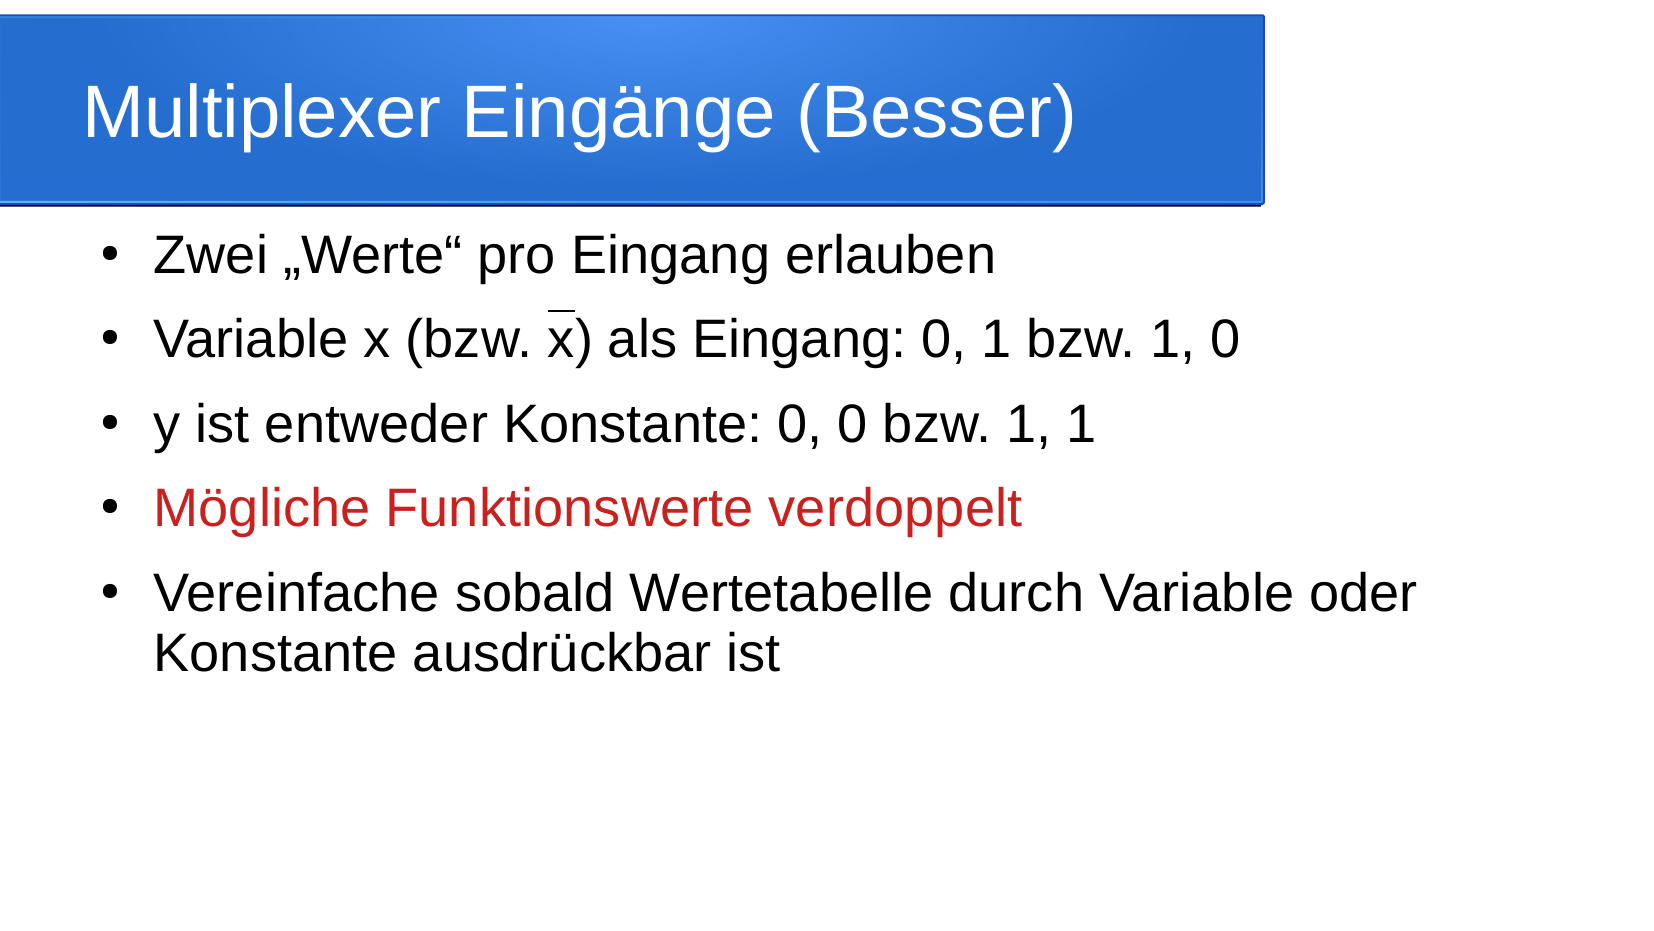

# Multiplexer Eingänge (Besser)
Zwei „Werte“ pro Eingang erlauben
Variable x (bzw. x) als Eingang: 0, 1 bzw. 1, 0
y ist entweder Konstante: 0, 0 bzw. 1, 1
Mögliche Funktionswerte verdoppelt
Vereinfache sobald Wertetabelle durch Variable oder Konstante ausdrückbar ist